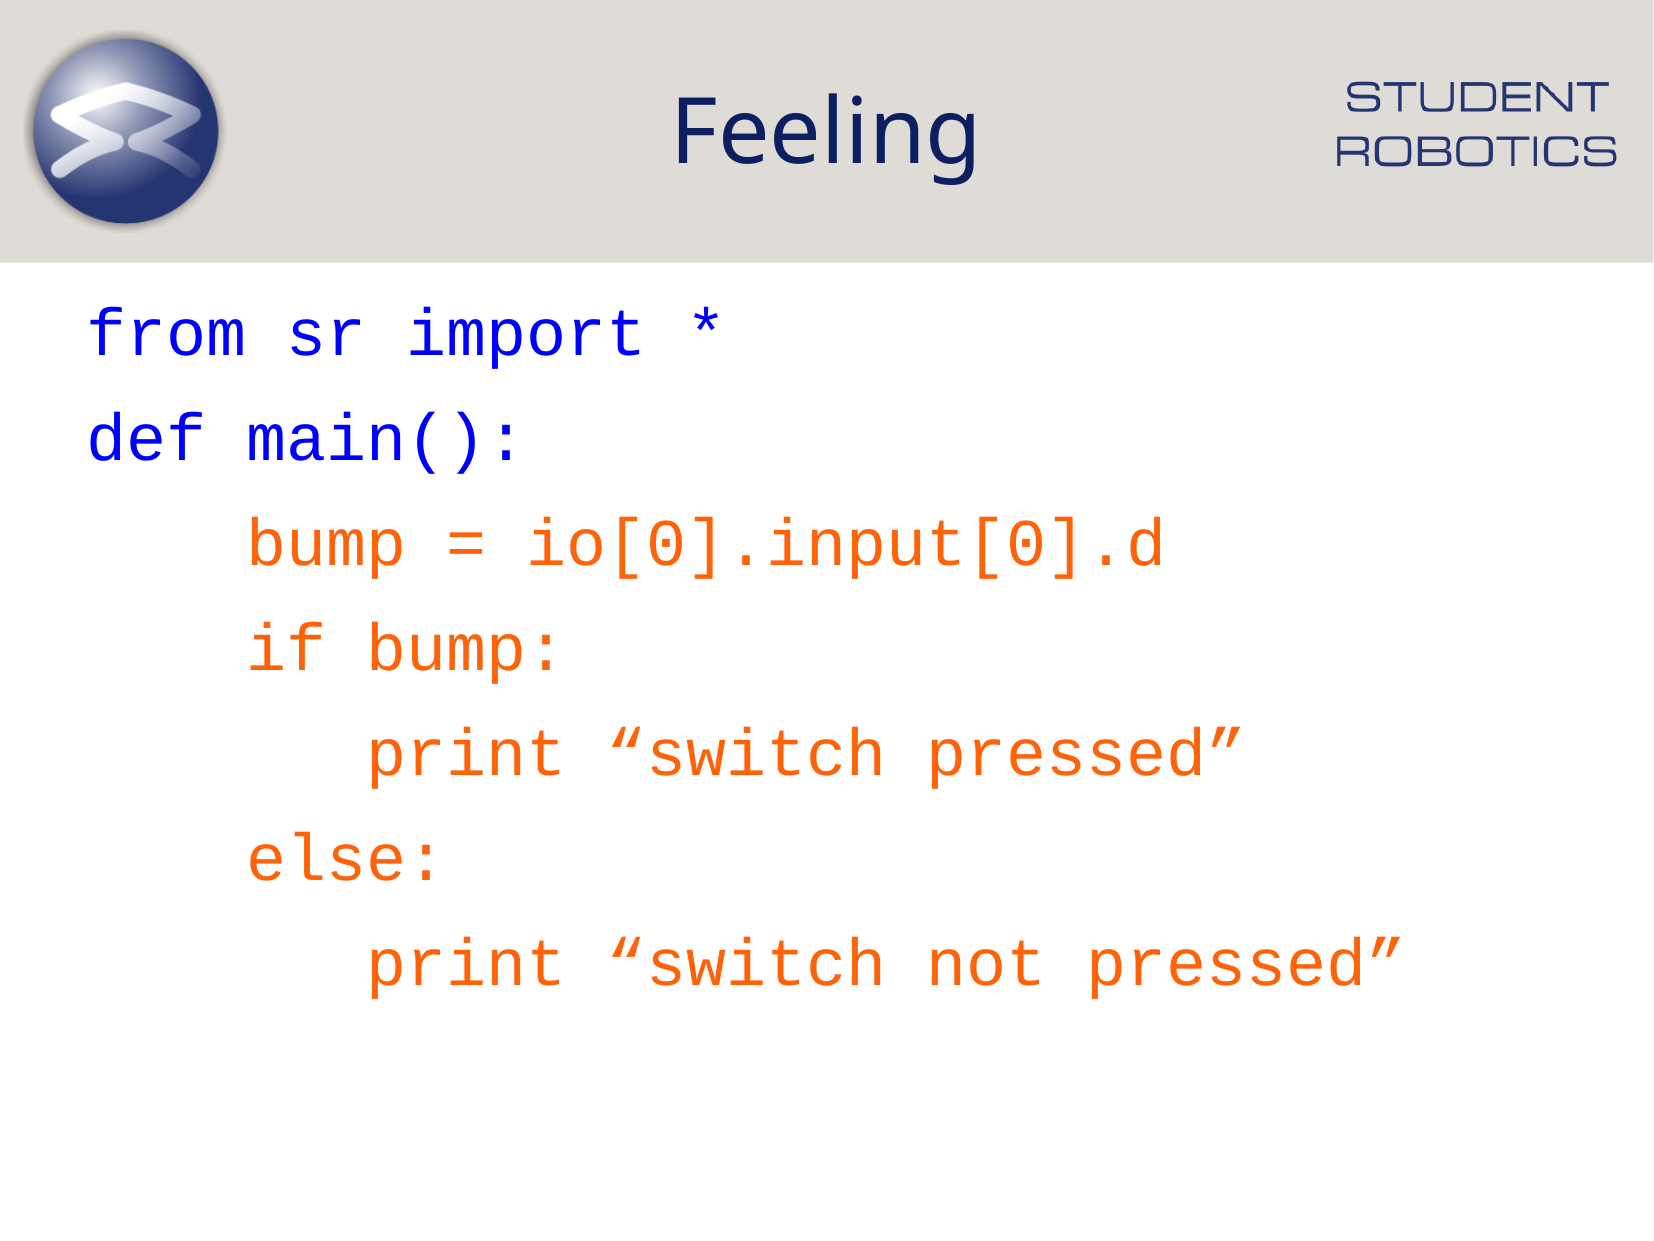

# Feeling
from sr import *
def main():
 bump = io[0].input[0].d
 if bump:
 print “switch pressed”
 else:
 print “switch not pressed”